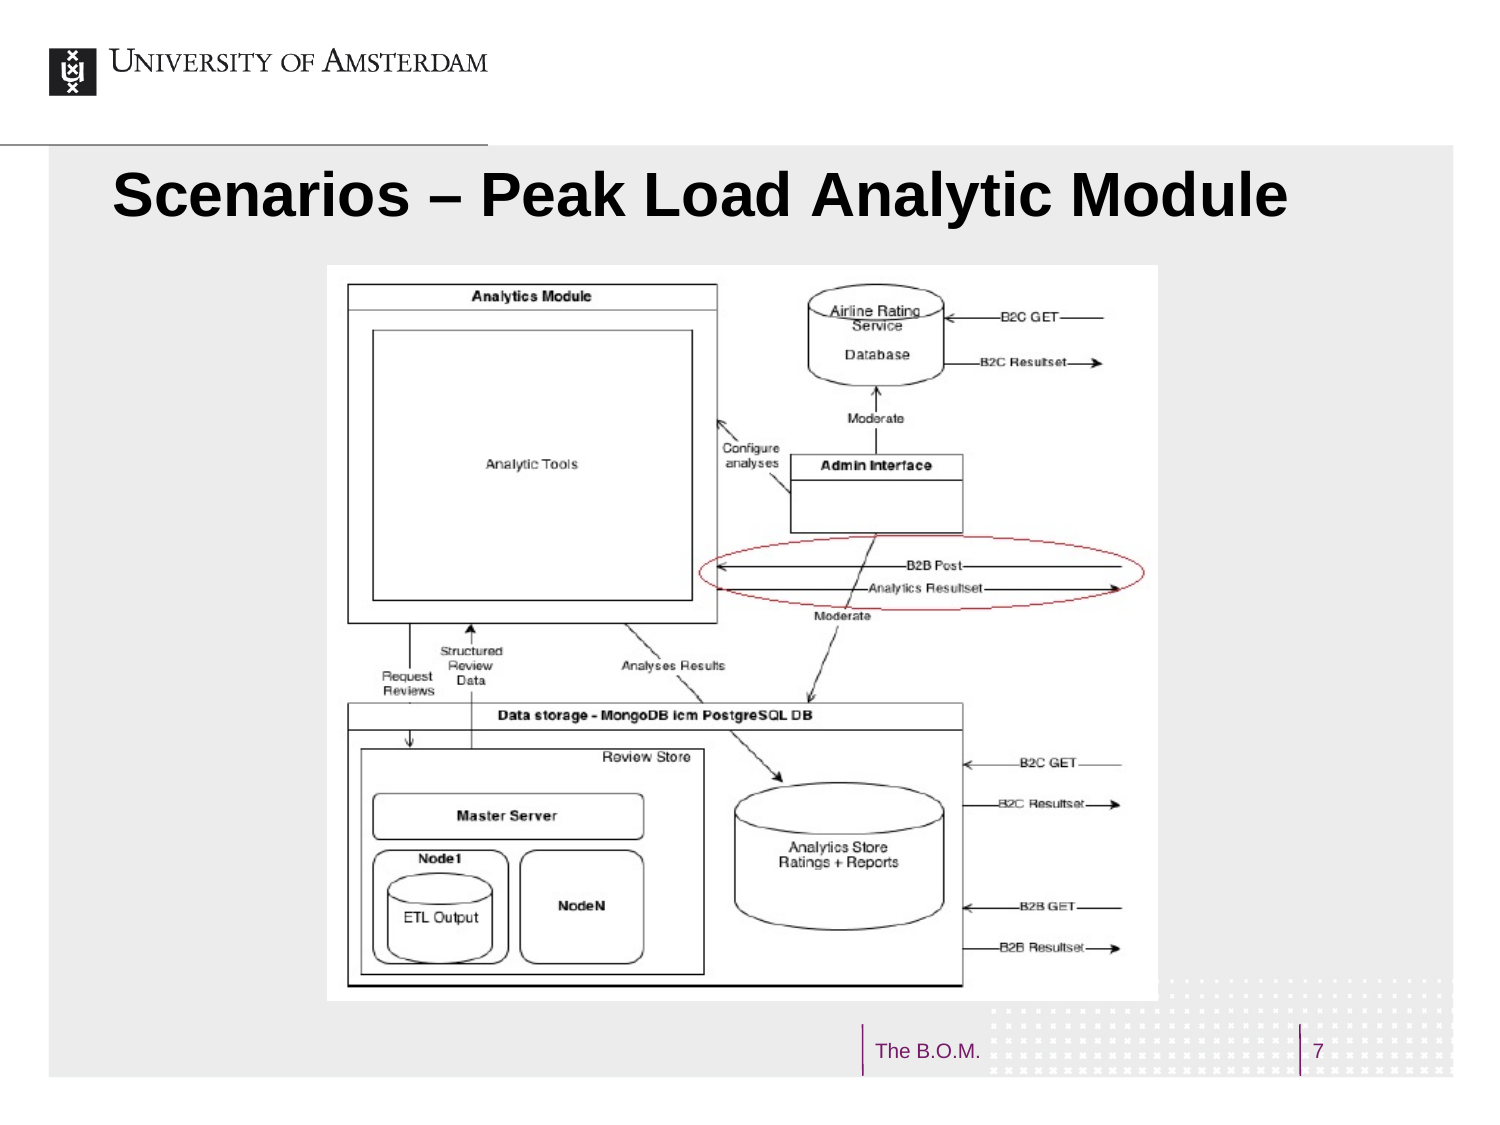

Scenarios – Peak Load Analytic Module
The B.O.M.